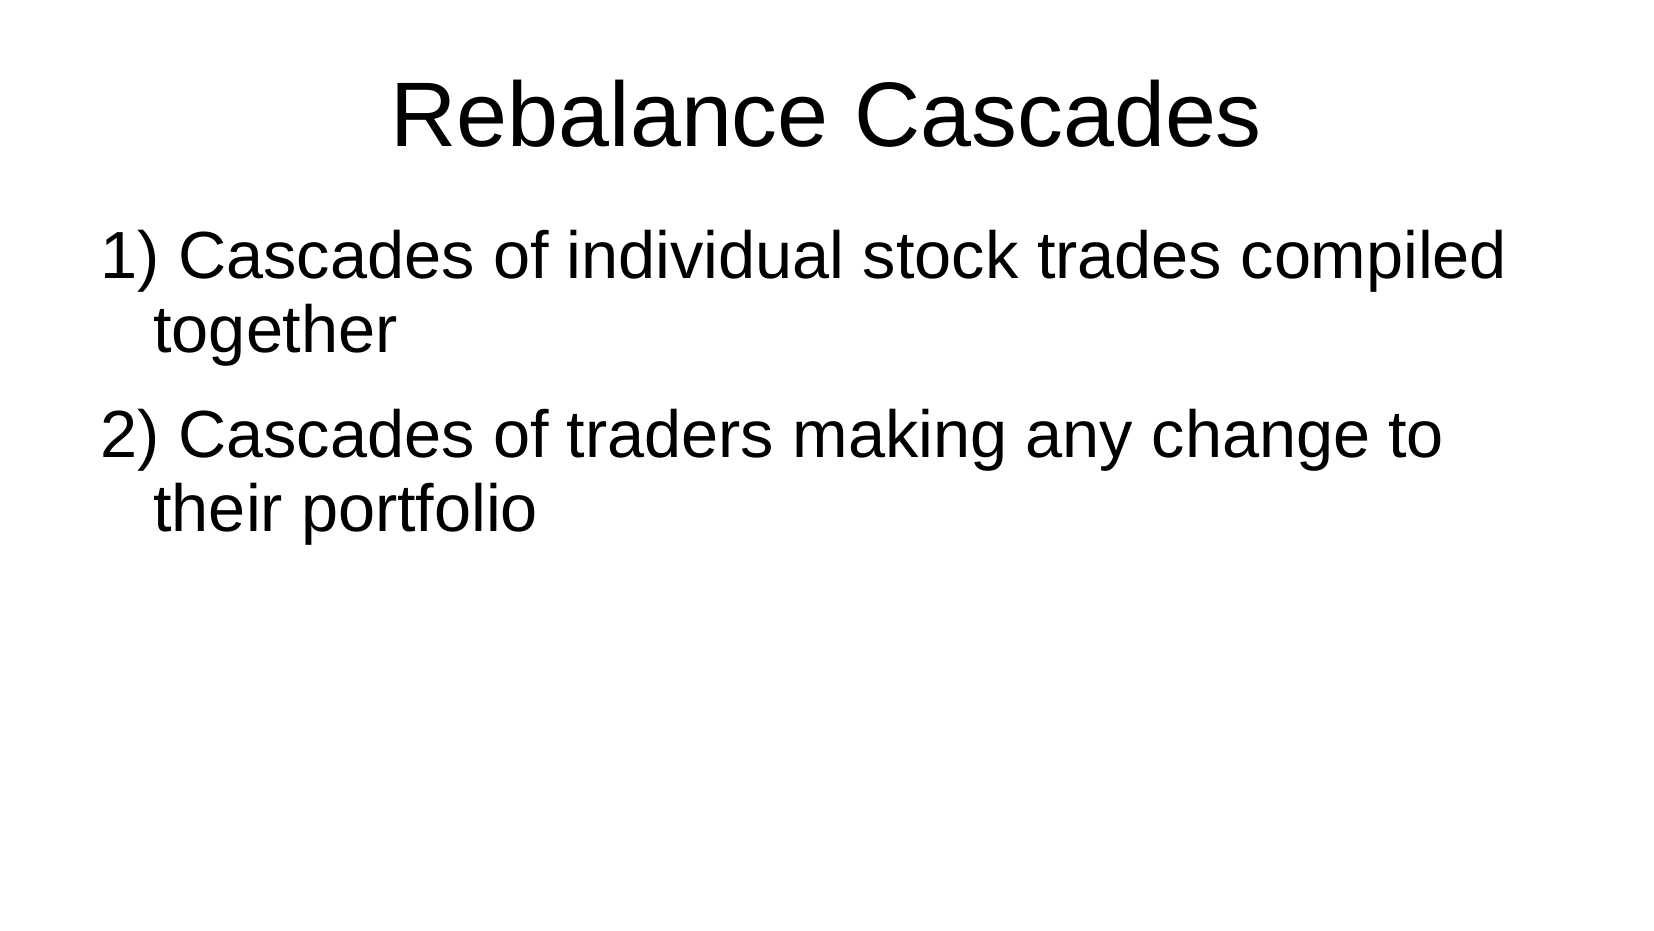

# Rebalance Cascades
 Cascades of individual stock trades compiled together
 Cascades of traders making any change to their portfolio